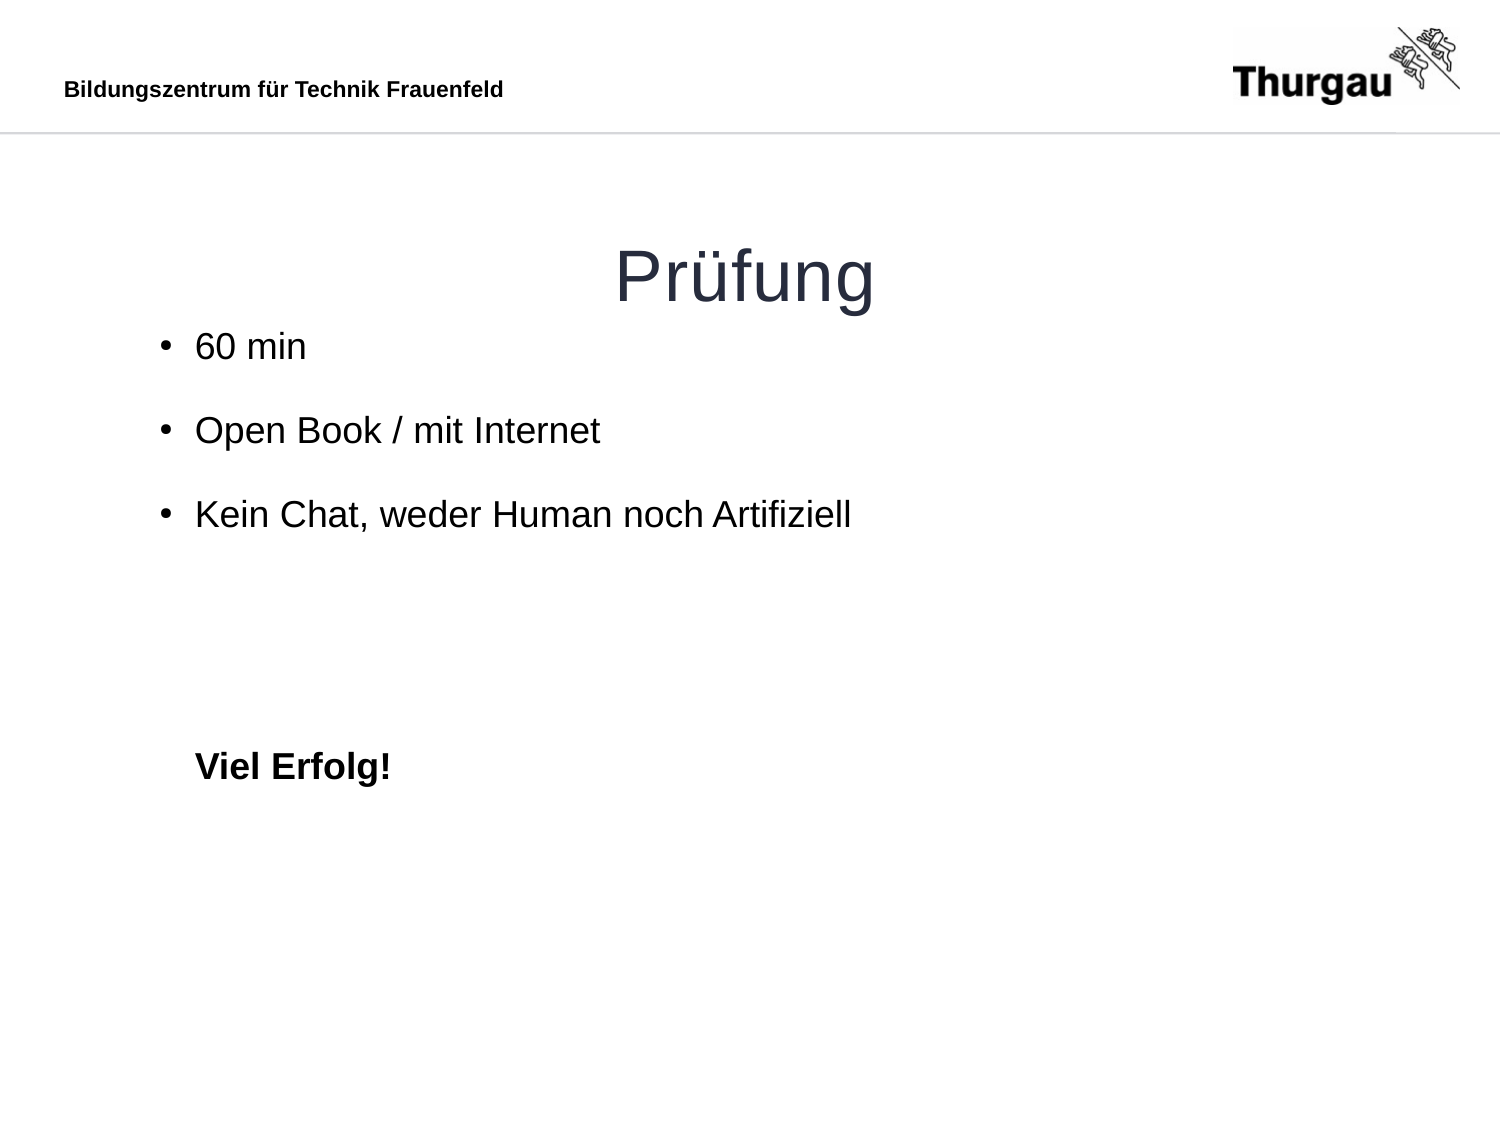

Bildungszentrum für Technik Frauenfeld
Prüfung
60 min
Open Book / mit Internet
Kein Chat, weder Human noch Artifiziell
Viel Erfolg!